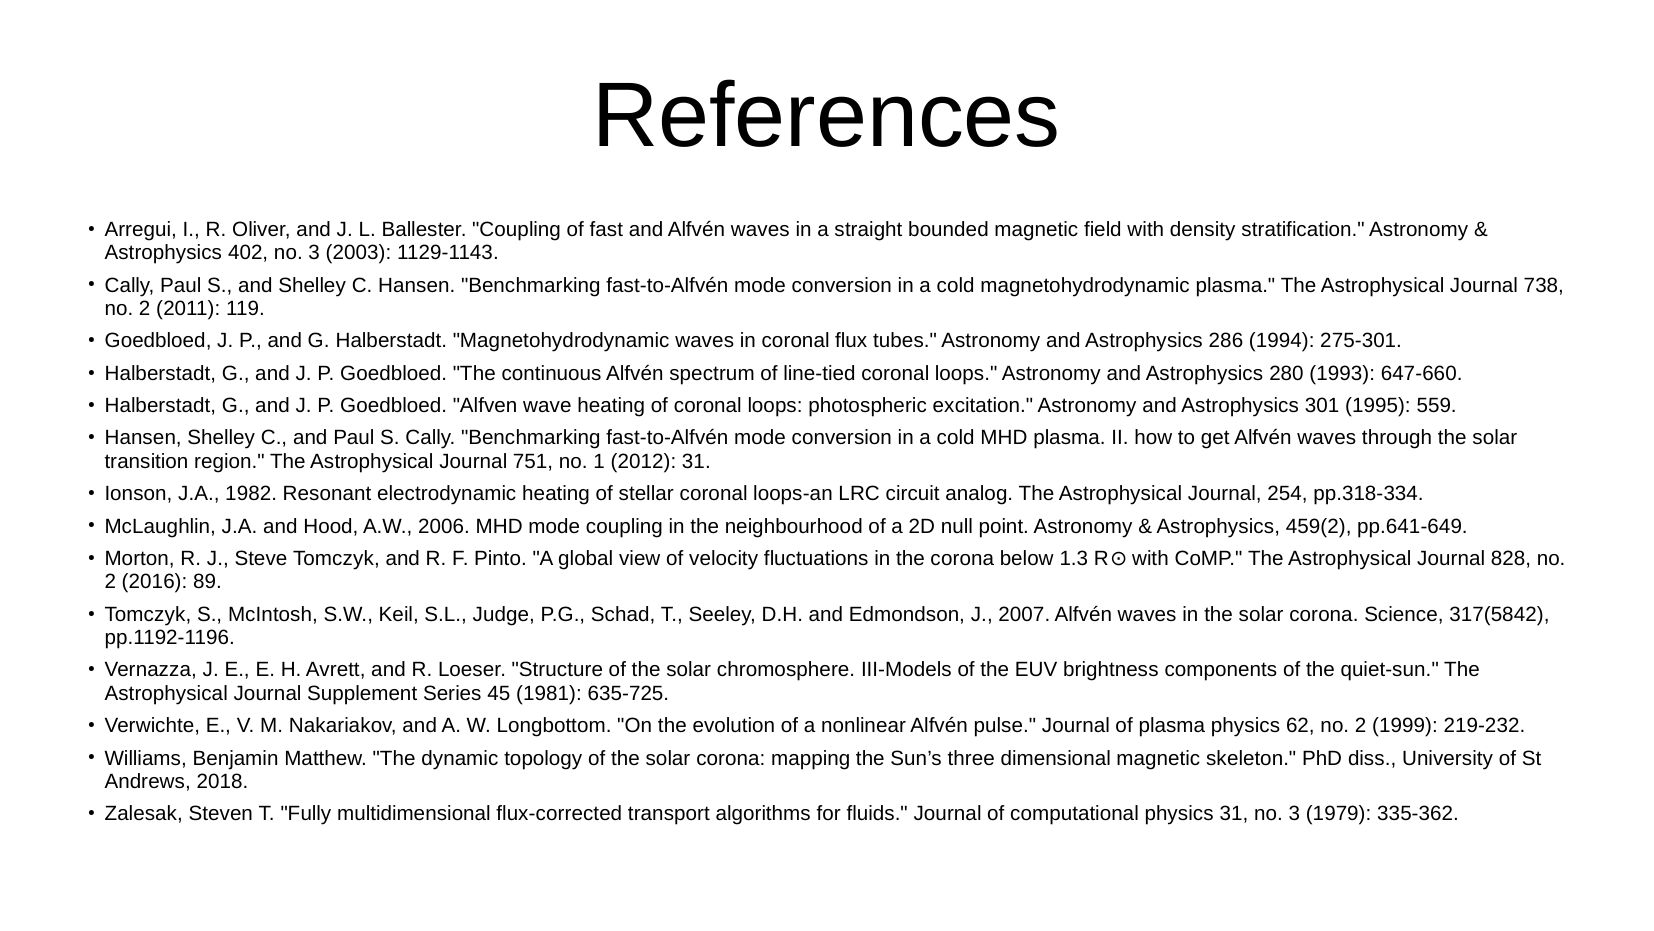

# References
Arregui, I., R. Oliver, and J. L. Ballester. "Coupling of fast and Alfvén waves in a straight bounded magnetic field with density stratification." Astronomy & Astrophysics 402, no. 3 (2003): 1129-1143.
Cally, Paul S., and Shelley C. Hansen. "Benchmarking fast-to-Alfvén mode conversion in a cold magnetohydrodynamic plasma." The Astrophysical Journal 738, no. 2 (2011): 119.
Goedbloed, J. P., and G. Halberstadt. "Magnetohydrodynamic waves in coronal flux tubes." Astronomy and Astrophysics 286 (1994): 275-301.
Halberstadt, G., and J. P. Goedbloed. "The continuous Alfvén spectrum of line-tied coronal loops." Astronomy and Astrophysics 280 (1993): 647-660.
Halberstadt, G., and J. P. Goedbloed. "Alfven wave heating of coronal loops: photospheric excitation." Astronomy and Astrophysics 301 (1995): 559.
Hansen, Shelley C., and Paul S. Cally. "Benchmarking fast-to-Alfvén mode conversion in a cold MHD plasma. II. how to get Alfvén waves through the solar transition region." The Astrophysical Journal 751, no. 1 (2012): 31.
Ionson, J.A., 1982. Resonant electrodynamic heating of stellar coronal loops-an LRC circuit analog. The Astrophysical Journal, 254, pp.318-334.
McLaughlin, J.A. and Hood, A.W., 2006. MHD mode coupling in the neighbourhood of a 2D null point. Astronomy & Astrophysics, 459(2), pp.641-649.
Morton, R. J., Steve Tomczyk, and R. F. Pinto. "A global view of velocity fluctuations in the corona below 1.3 R⊙ with CoMP." The Astrophysical Journal 828, no. 2 (2016): 89.
Tomczyk, S., McIntosh, S.W., Keil, S.L., Judge, P.G., Schad, T., Seeley, D.H. and Edmondson, J., 2007. Alfvén waves in the solar corona. Science, 317(5842), pp.1192-1196.
Vernazza, J. E., E. H. Avrett, and R. Loeser. "Structure of the solar chromosphere. III-Models of the EUV brightness components of the quiet-sun." The Astrophysical Journal Supplement Series 45 (1981): 635-725.
Verwichte, E., V. M. Nakariakov, and A. W. Longbottom. "On the evolution of a nonlinear Alfvén pulse." Journal of plasma physics 62, no. 2 (1999): 219-232.
Williams, Benjamin Matthew. "The dynamic topology of the solar corona: mapping the Sun’s three dimensional magnetic skeleton." PhD diss., University of St Andrews, 2018.
Zalesak, Steven T. "Fully multidimensional flux-corrected transport algorithms for fluids." Journal of computational physics 31, no. 3 (1979): 335-362.